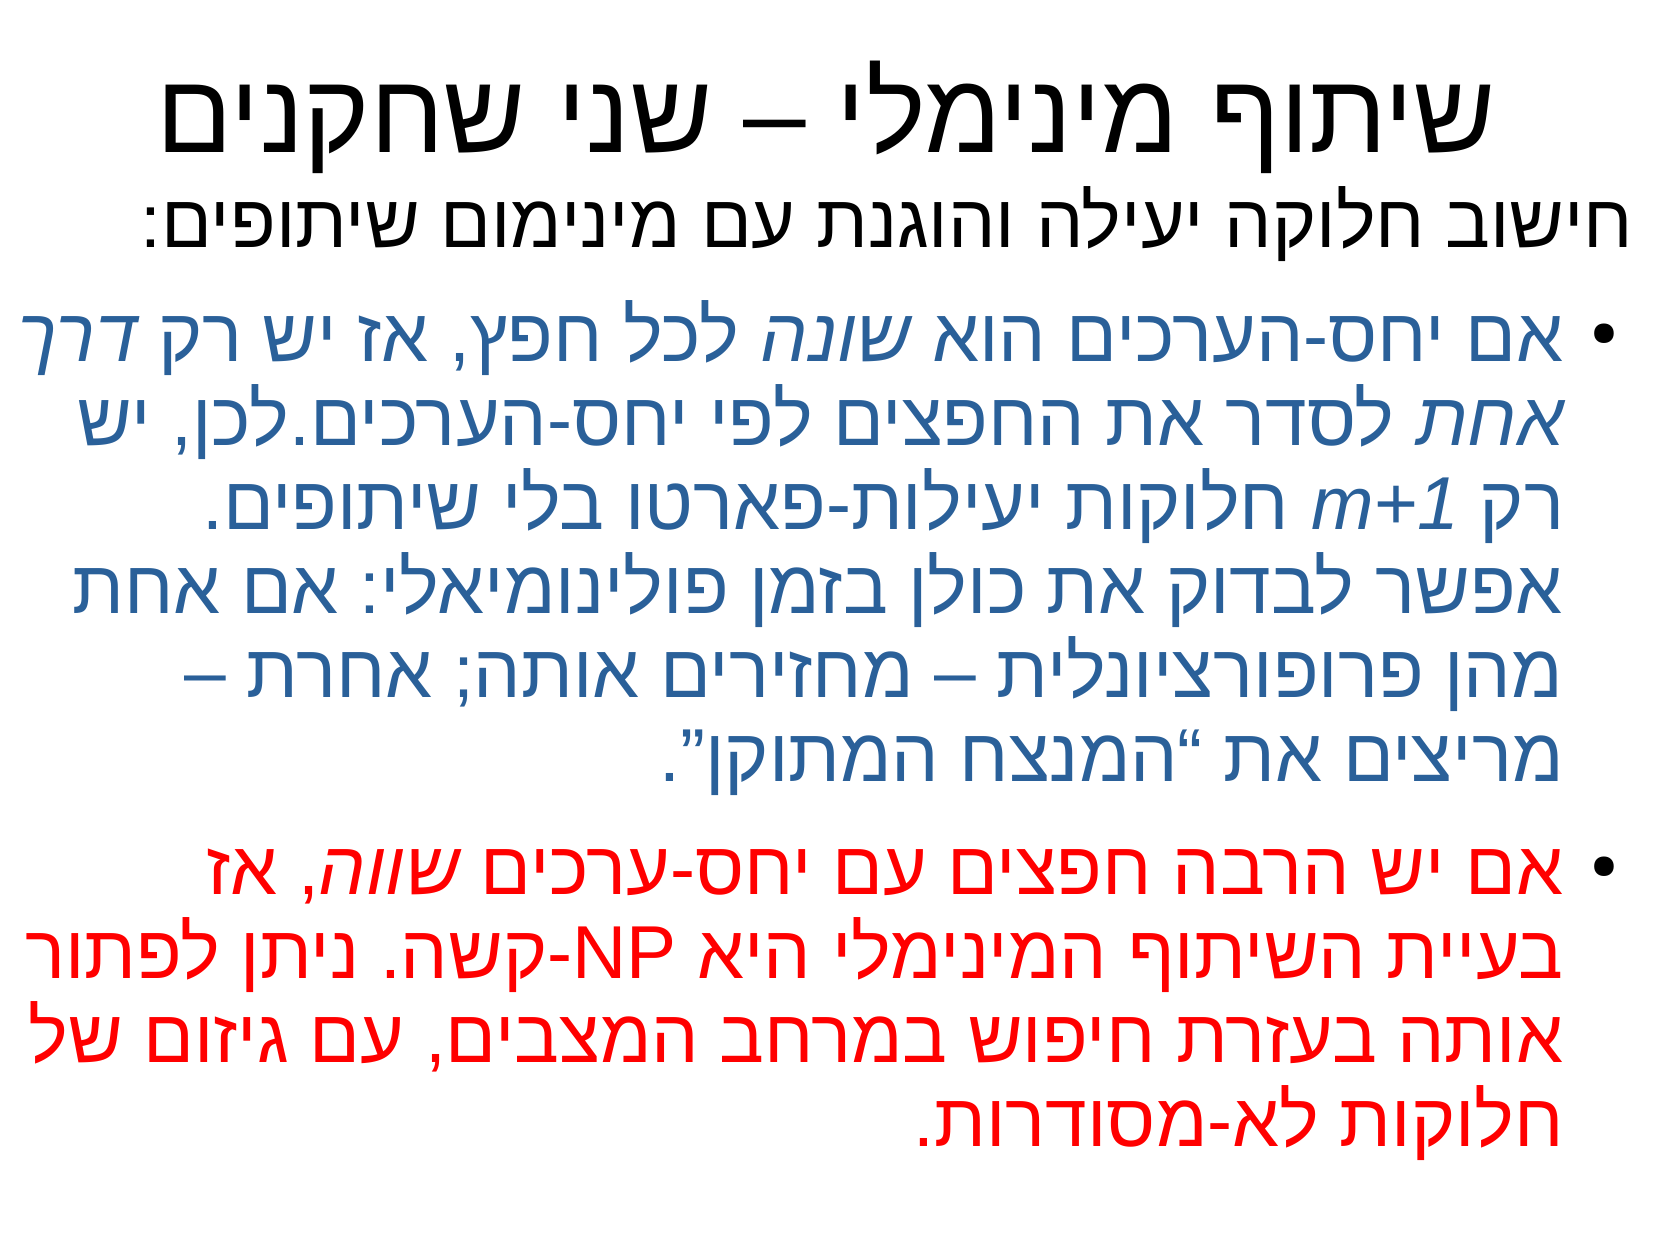

שיתוף מינימלי – שני שחקנים
# חישוב חלוקה יעילה והוגנת עם מינימום שיתופים:
אם יחס-הערכים הוא שונה לכל חפץ, אז יש רק דרך אחת לסדר את החפצים לפי יחס-הערכים.לכן, יש רק m+1 חלוקות יעילות-פארטו בלי שיתופים.אפשר לבדוק את כולן בזמן פולינומיאלי: אם אחת מהן פרופורציונלית – מחזירים אותה; אחרת – מריצים את “המנצח המתוקן”.
אם יש הרבה חפצים עם יחס-ערכים שווה, אז בעיית השיתוף המינימלי היא NP-קשה. ניתן לפתור אותה בעזרת חיפוש במרחב המצבים, עם גיזום של חלוקות לא-מסודרות.